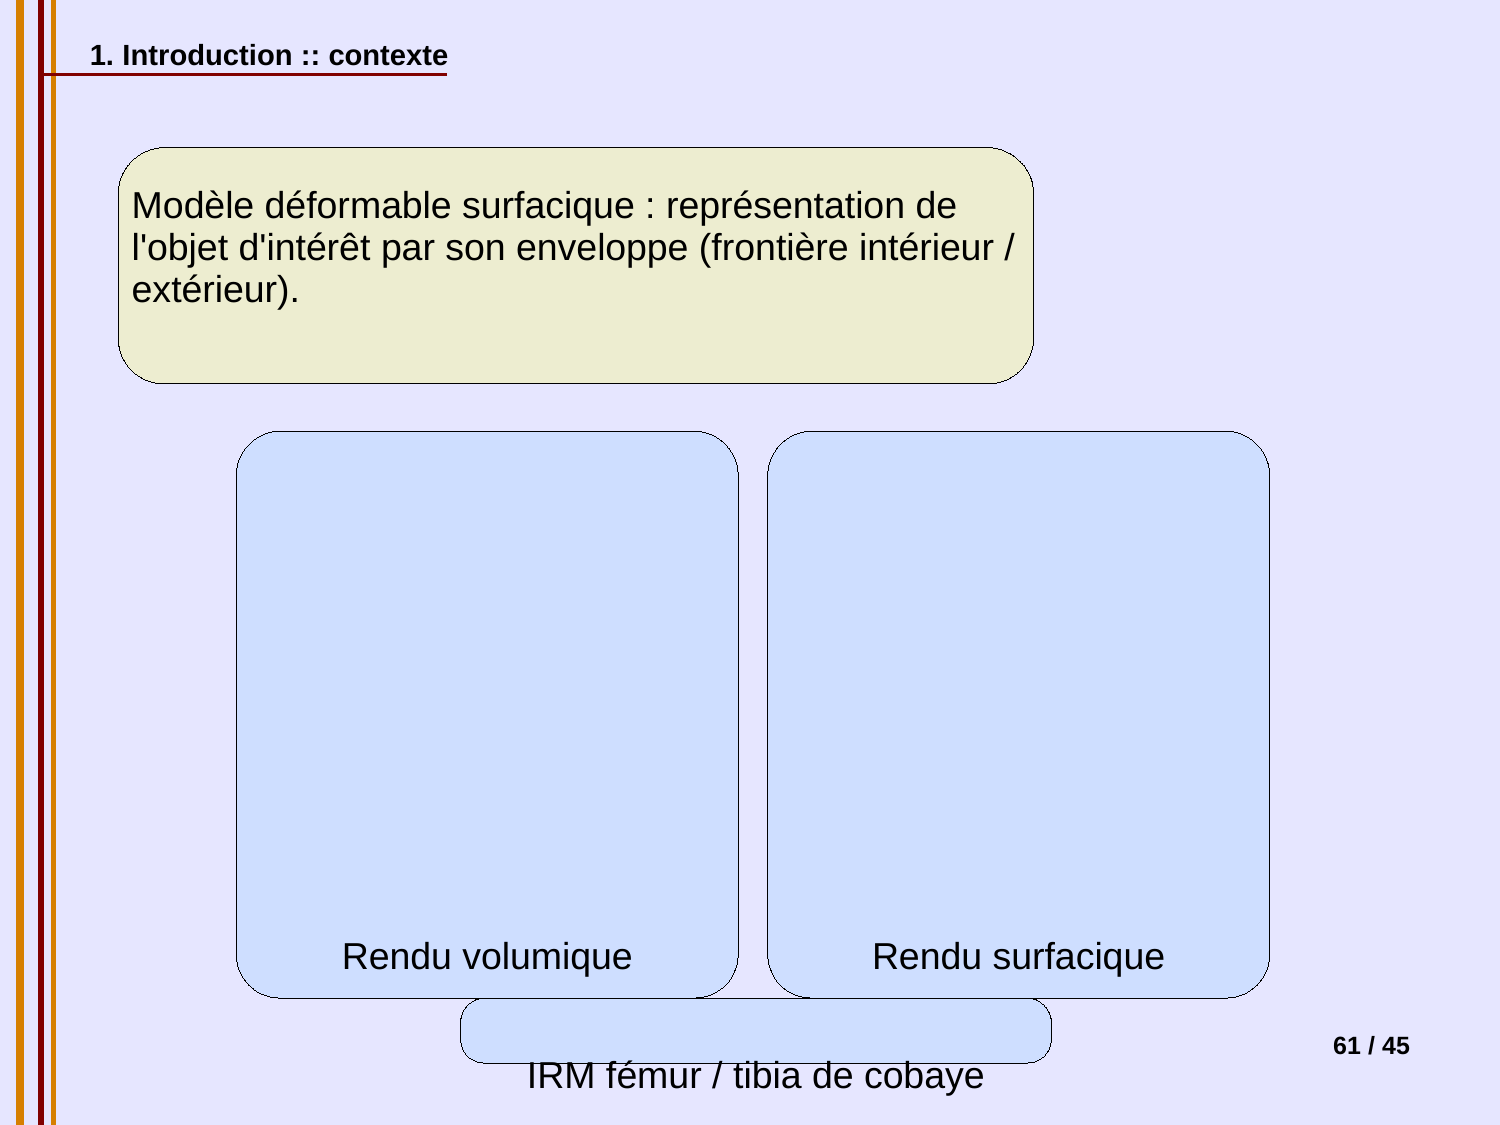

# 1. Introduction :: contexte
Modèle déformable surfacique : représentation de l'objet d'intérêt par son enveloppe (frontière intérieur / extérieur).
Rendu volumique
Rendu surfacique
IRM fémur / tibia de cobaye
61